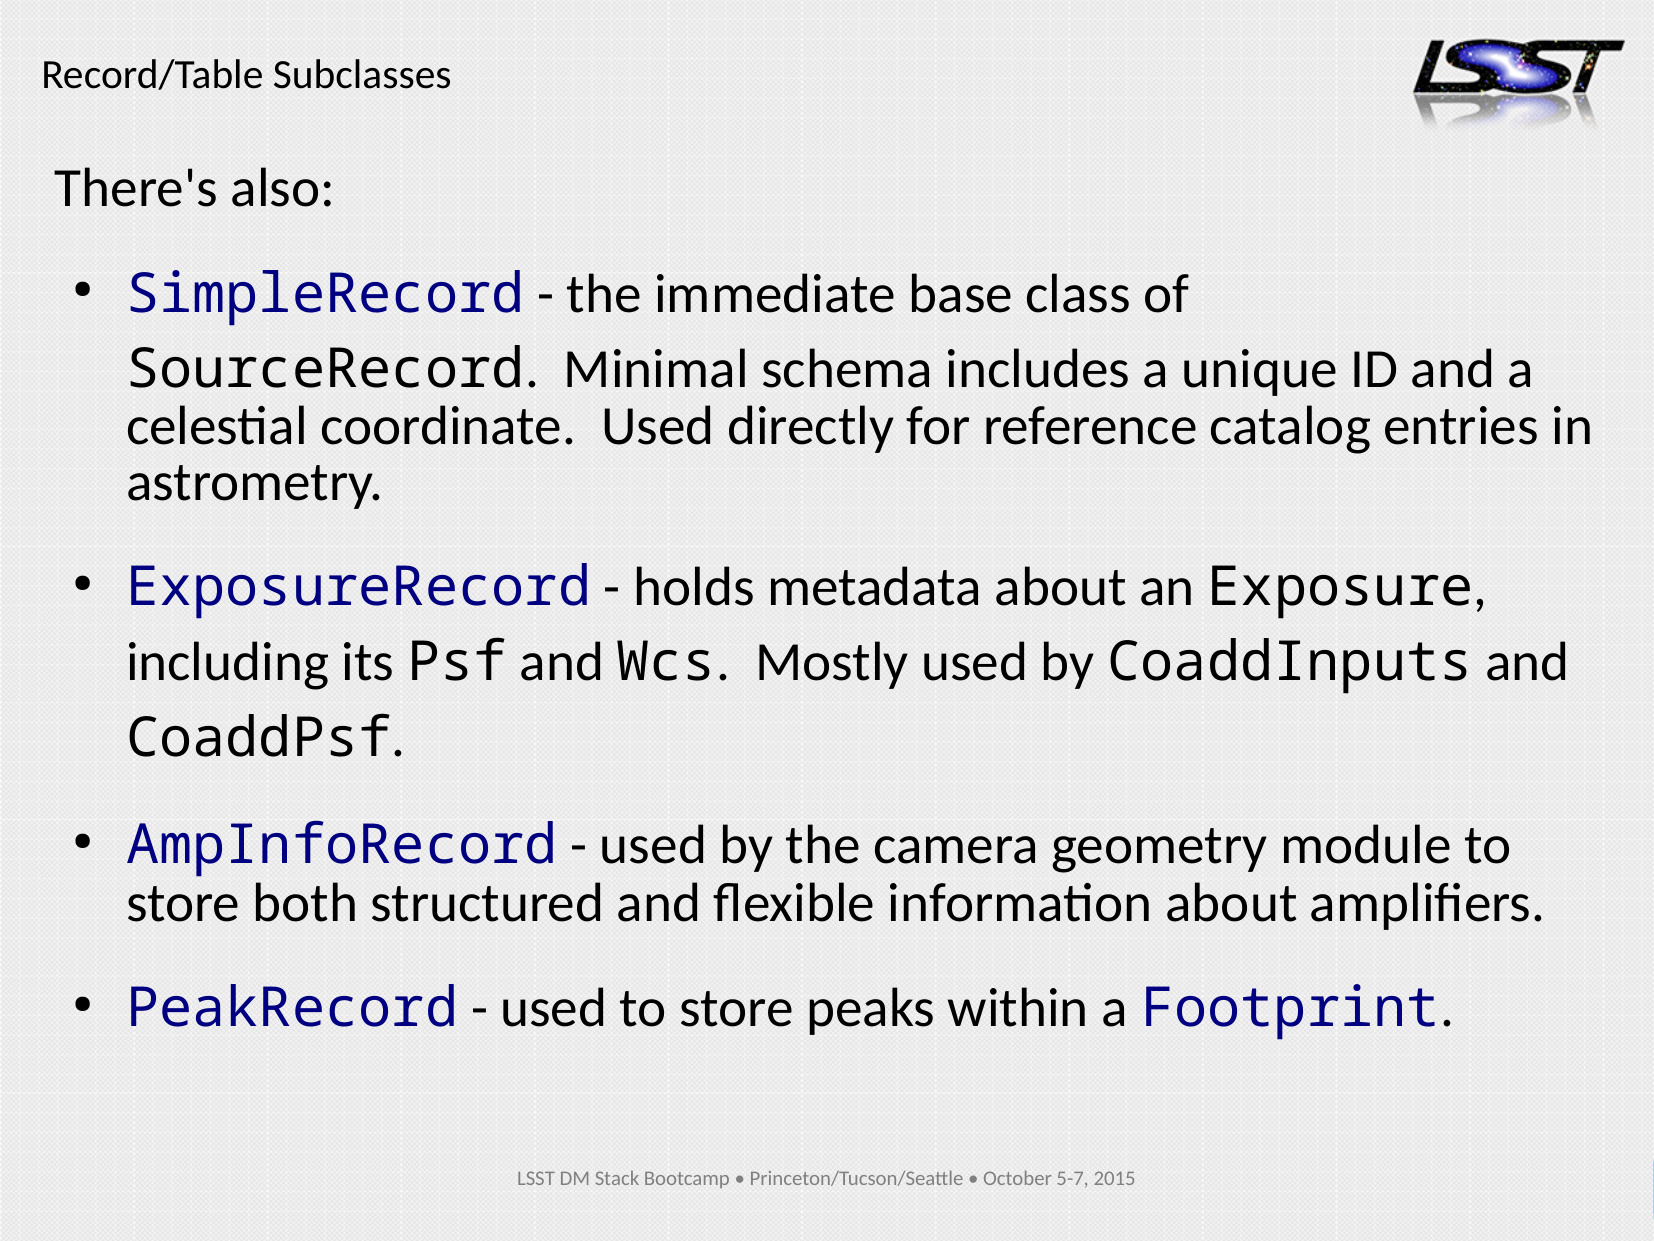

# Record/Table Subclasses
There's also:
SimpleRecord - the immediate base class of SourceRecord. Minimal schema includes a unique ID and a celestial coordinate. Used directly for reference catalog entries in astrometry.
ExposureRecord - holds metadata about an Exposure, including its Psf and Wcs. Mostly used by CoaddInputs and CoaddPsf.
AmpInfoRecord - used by the camera geometry module to store both structured and flexible information about amplifiers.
PeakRecord - used to store peaks within a Footprint.